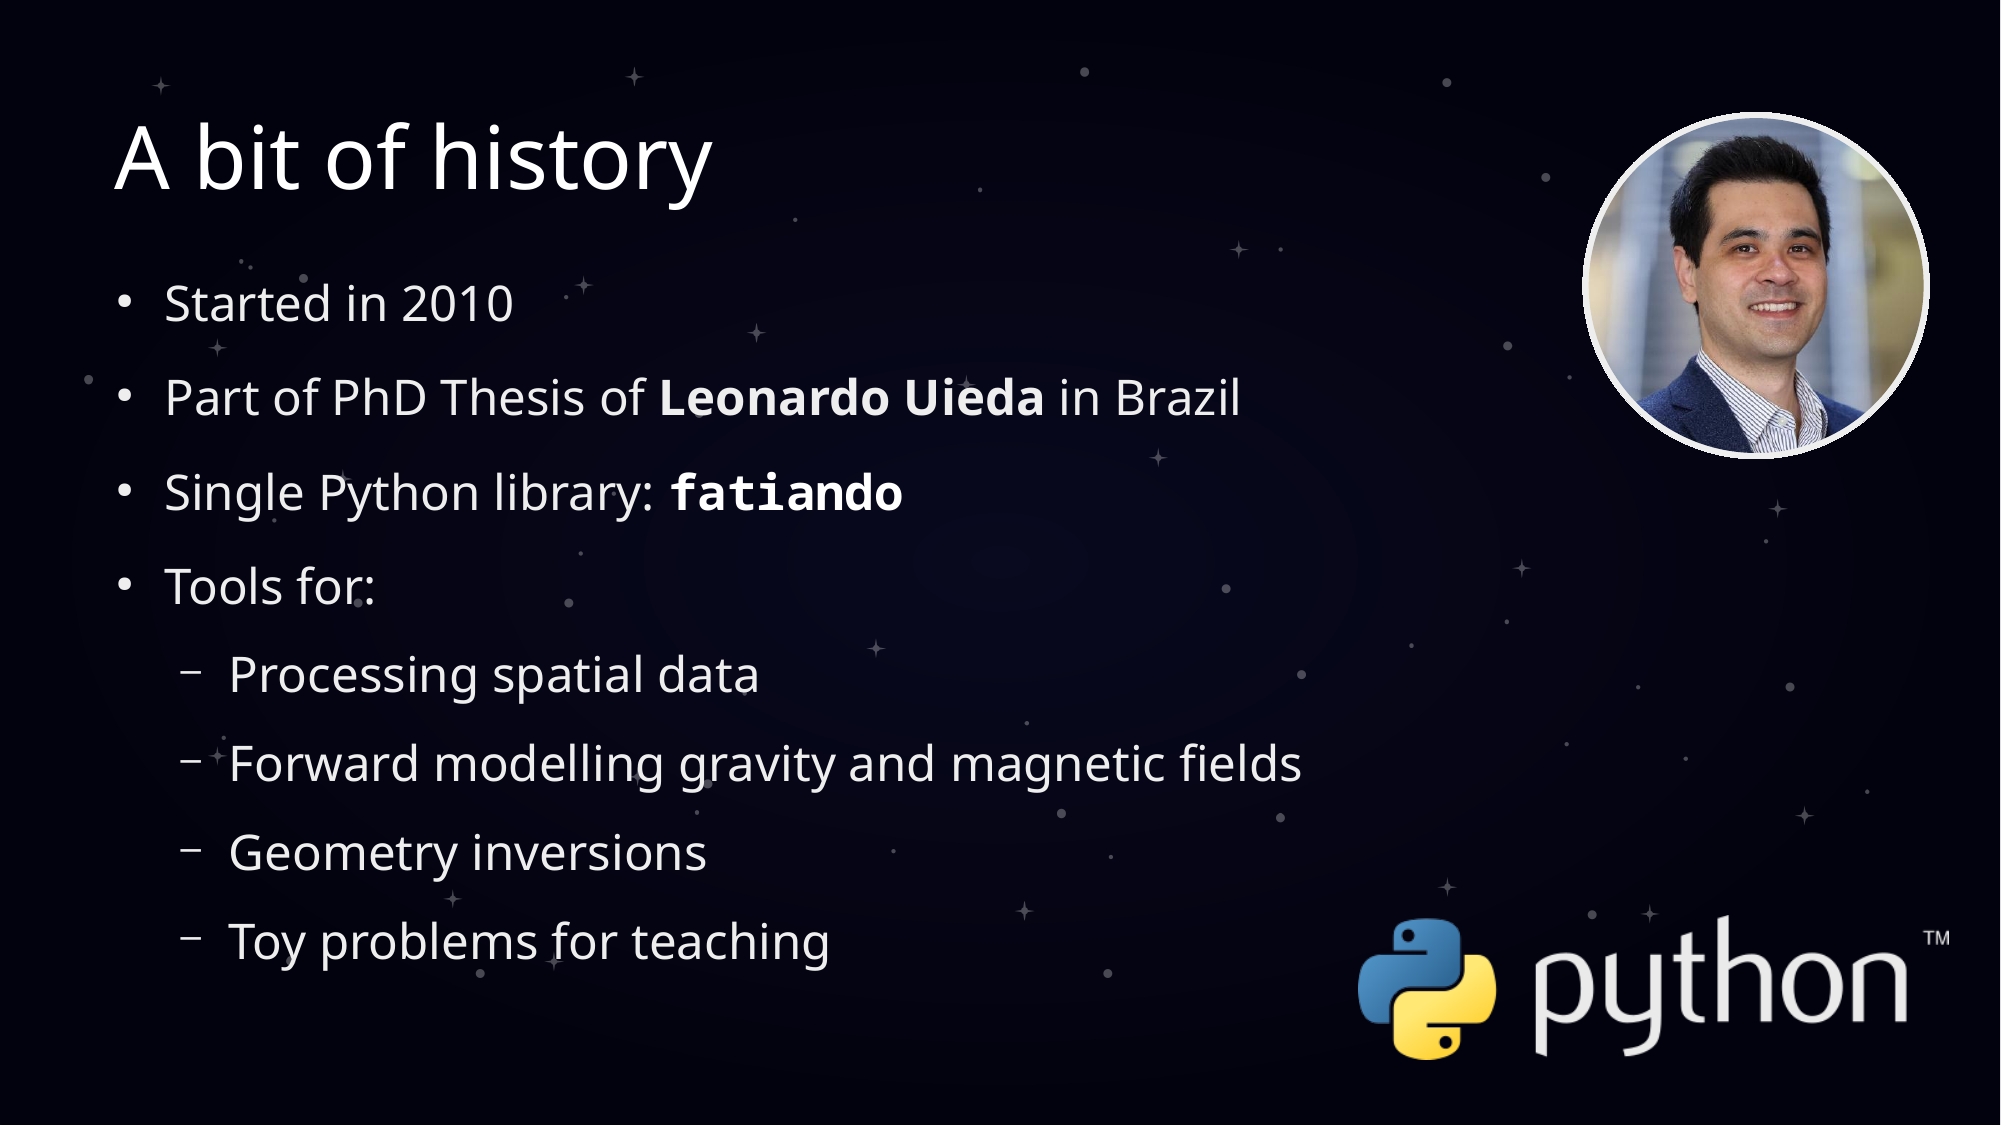

A bit of history
# Started in 2010
Part of PhD Thesis of Leonardo Uieda in Brazil
Single Python library: fatiando
Tools for:
Processing spatial data
Forward modelling gravity and magnetic fields
Geometry inversions
Toy problems for teaching